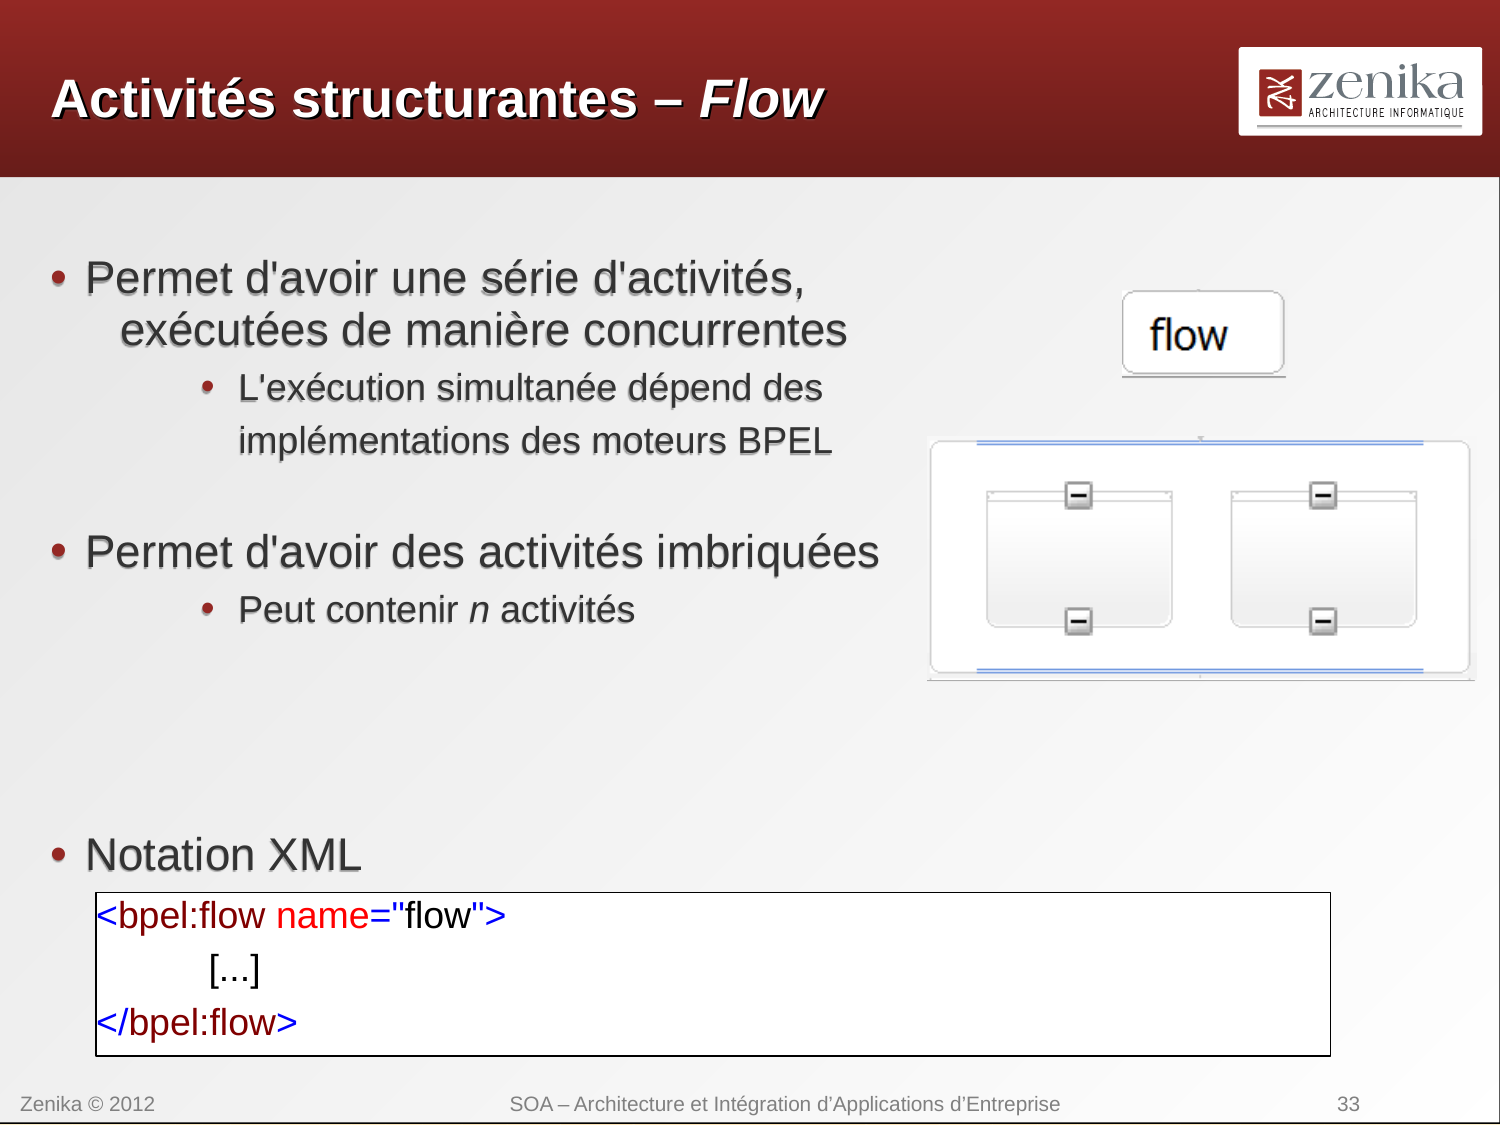

# Activités structurantes – Flow
Permet d'avoir une série d'activités, exécutées de manière concurrentes
L'exécution simultanée dépend des
implémentations des moteurs BPEL
Permet d'avoir des activités imbriquées
Peut contenir n activités
Notation XML
<bpel:flow name="flow">
 	[...]
</bpel:flow>